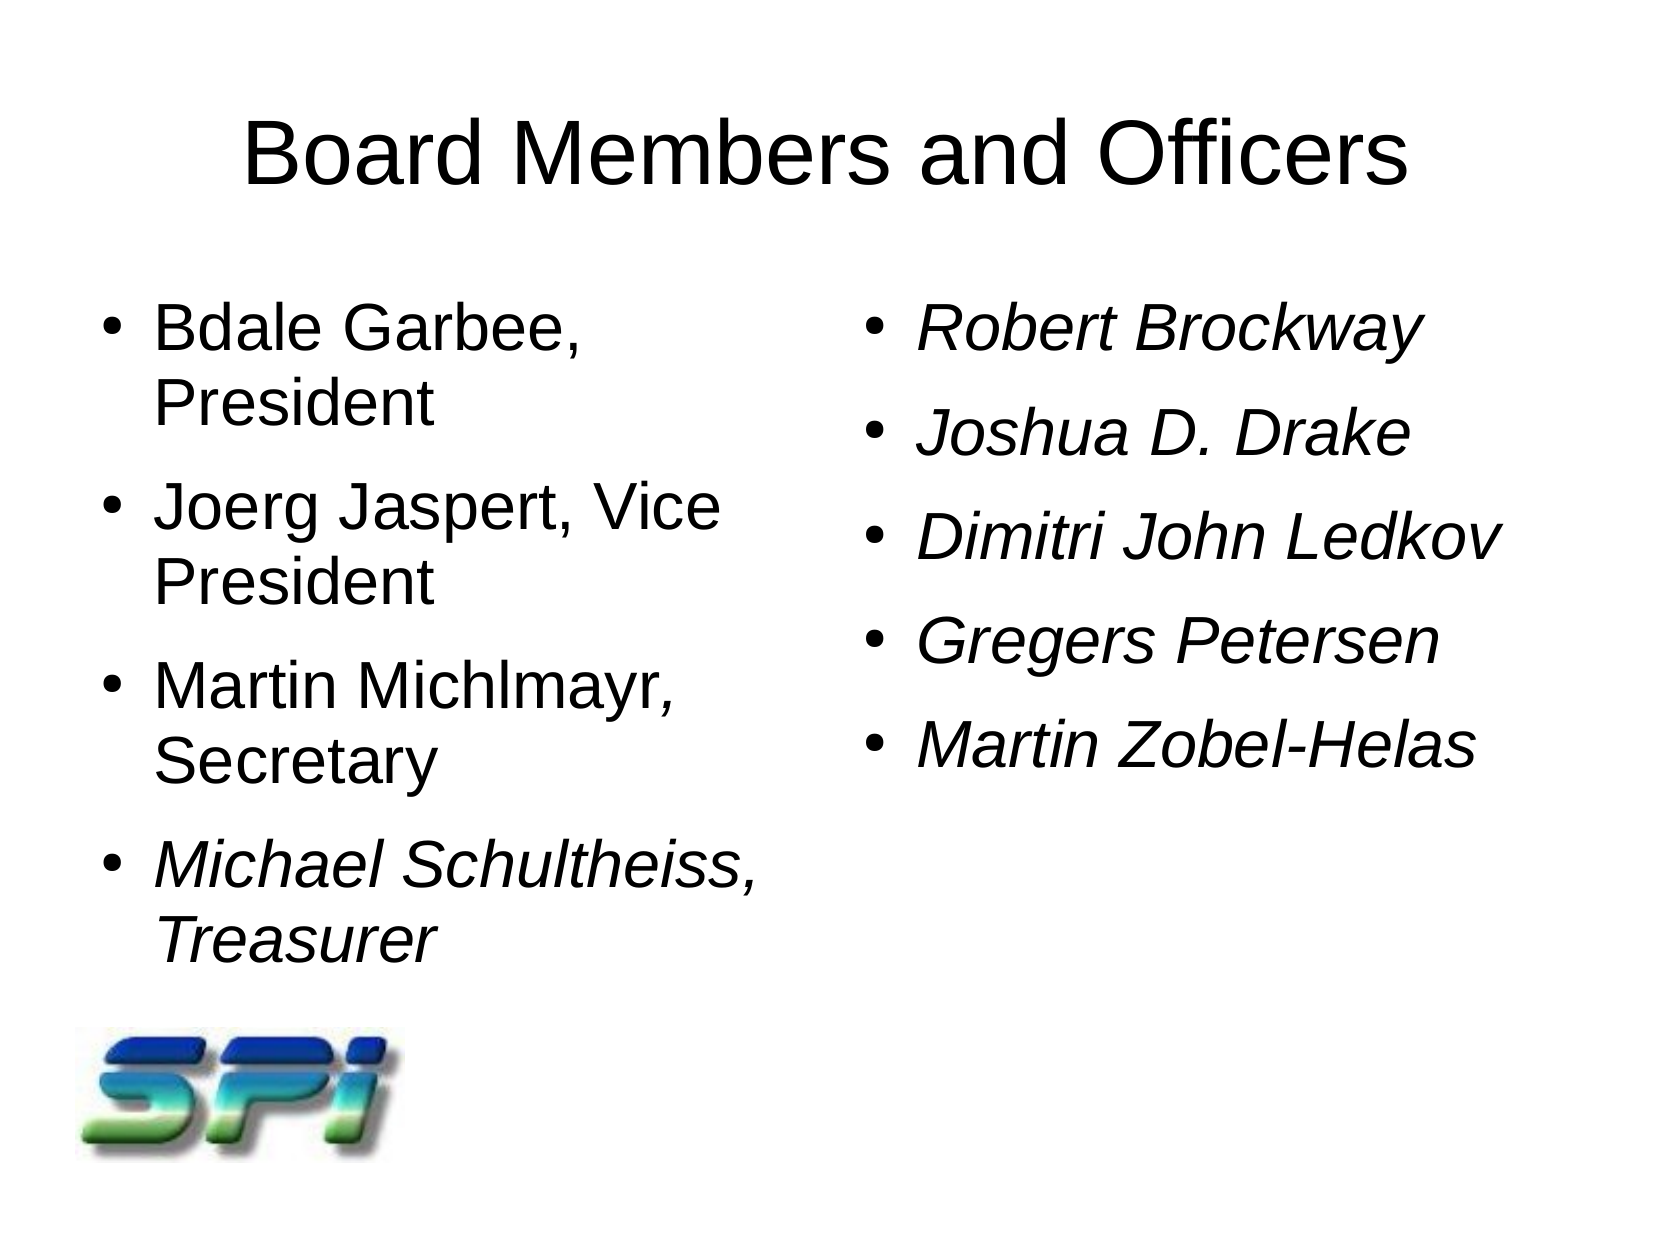

# Board Members and Officers
Bdale Garbee, President
Joerg Jaspert, Vice President
Martin Michlmayr, Secretary
Michael Schultheiss, Treasurer
Robert Brockway
Joshua D. Drake
Dimitri John Ledkov
Gregers Petersen
Martin Zobel-Helas